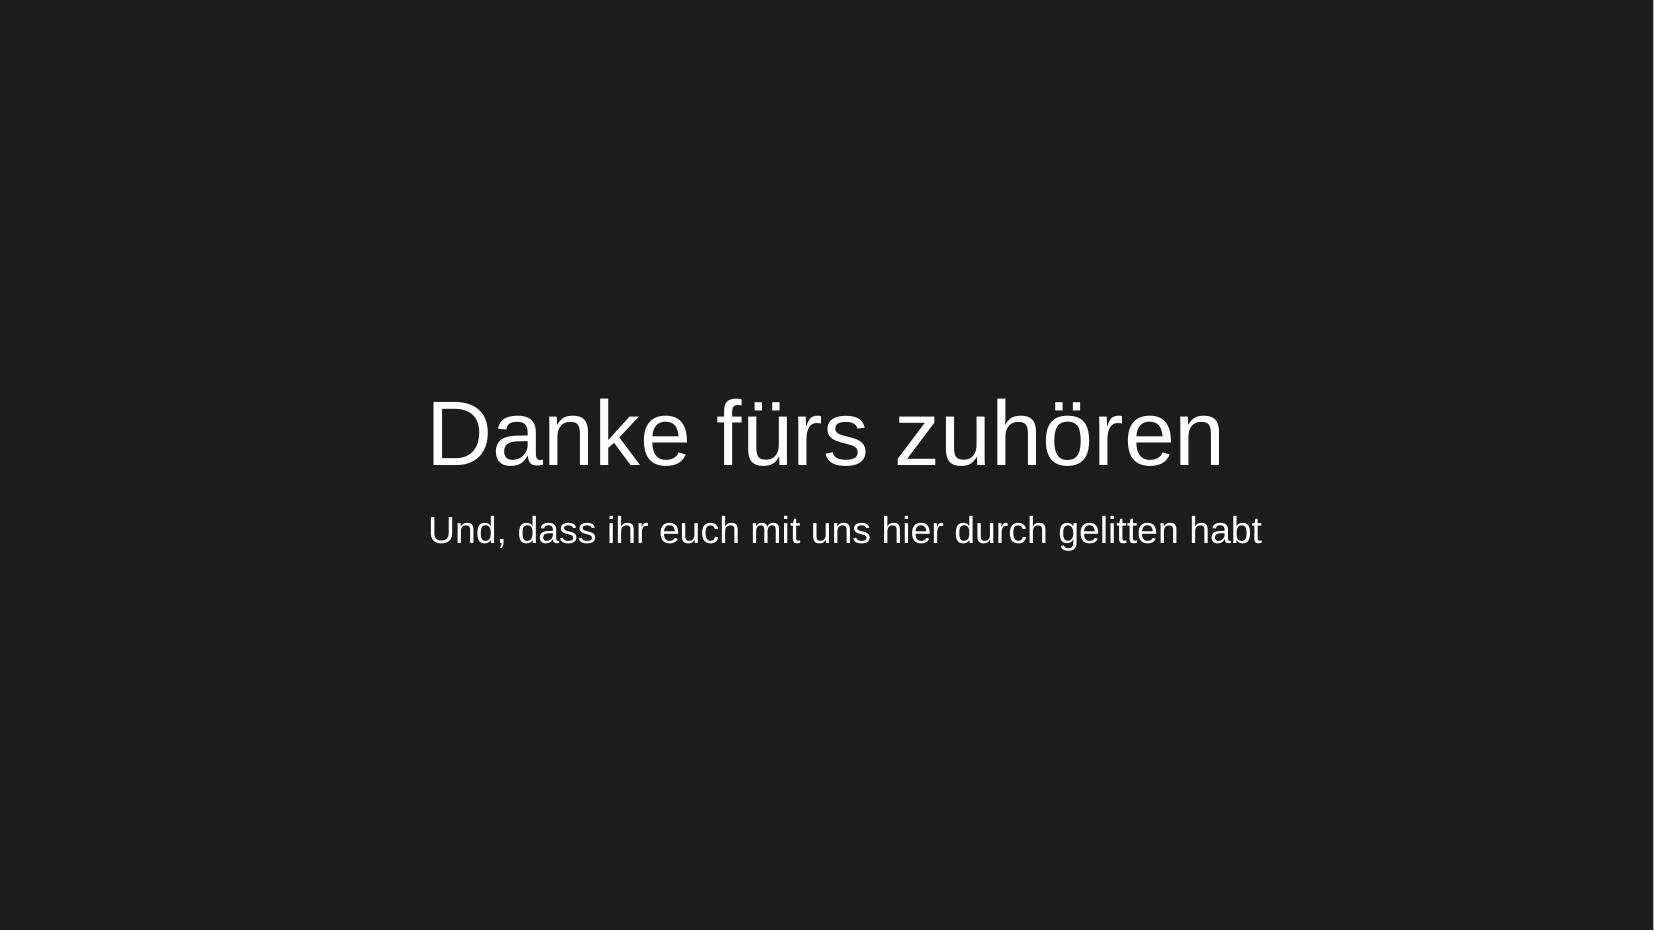

# Danke fürs zuhören
Und, dass ihr euch mit uns hier durch gelitten habt